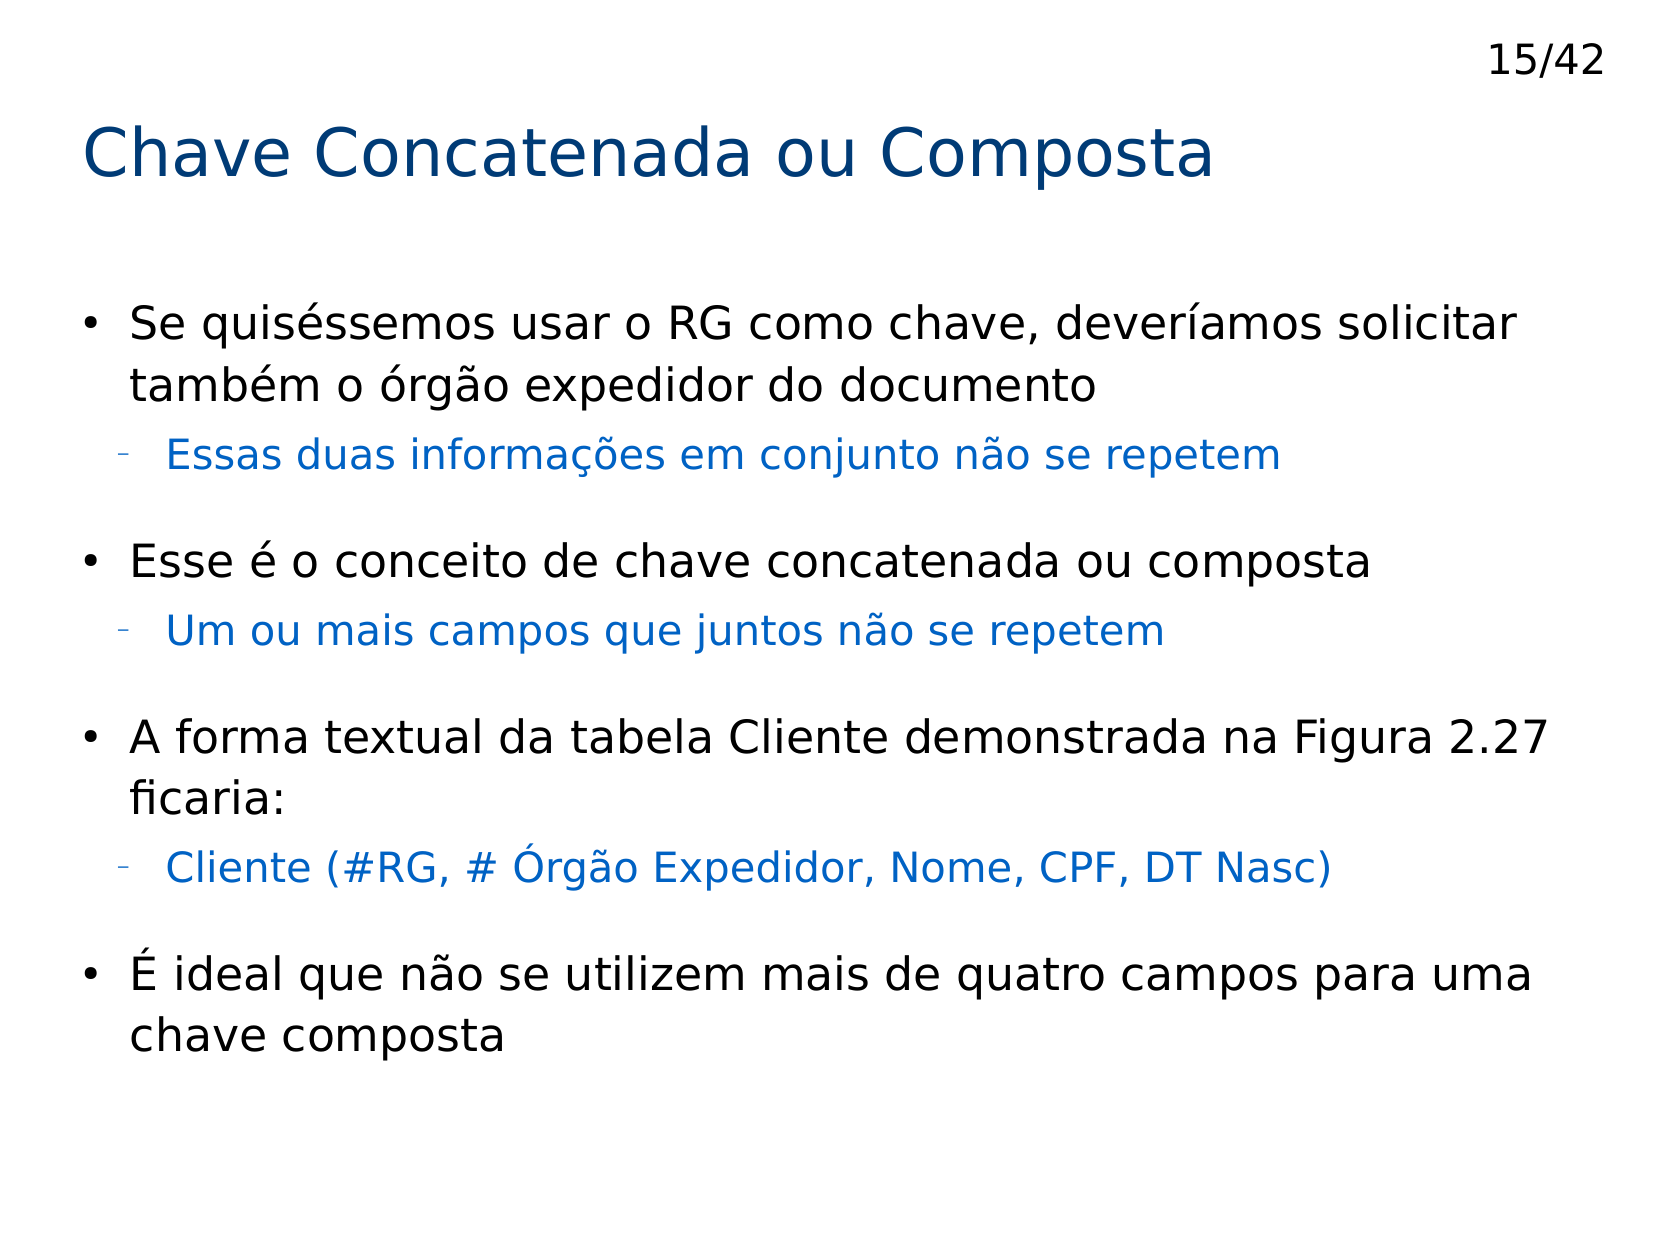

15
# Chave Concatenada ou Composta
Se quiséssemos usar o RG como chave, deveríamos solicitar também o órgão expedidor do documento
Essas duas informações em conjunto não se repetem
Esse é o conceito de chave concatenada ou composta
Um ou mais campos que juntos não se repetem
A forma textual da tabela Cliente demonstrada na Figura 2.27 ficaria:
Cliente (#RG, # Órgão Expedidor, Nome, CPF, DT Nasc)
É ideal que não se utilizem mais de quatro campos para uma chave composta